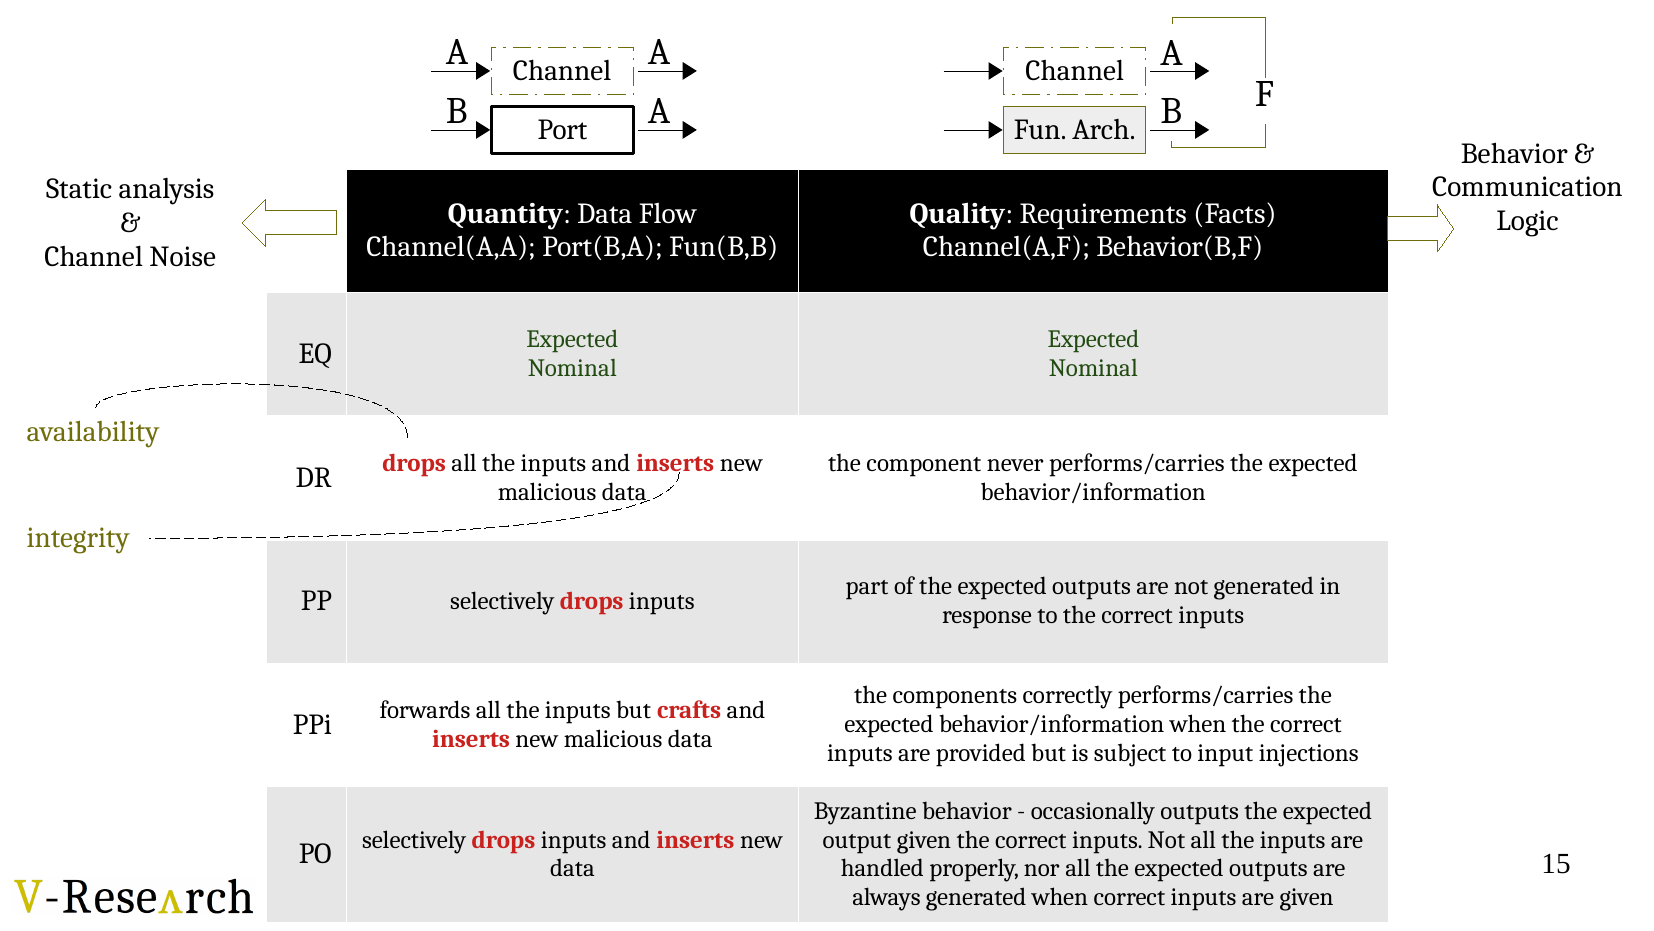

A
A
A
Channel
Channel
F
B
A
B
Port
Fun. Arch.
Behavior &
Communication
Logic
Static analysis
&
Channel Noise
| | Quantity: Data Flow Channel(A,A); Port(B,A); Fun(B,B) | Quality: Requirements (Facts) Channel(A,F); Behavior(B,F) |
| --- | --- | --- |
| EQ | Expected Nominal | Expected Nominal |
| DR | drops all the inputs and inserts new malicious data | the component never performs/carries the expected behavior/information |
| PP | selectively drops inputs | part of the expected outputs are not generated in response to the correct inputs |
| PPi | forwards all the inputs but crafts and inserts new malicious data | the components correctly performs/carries the expected behavior/information when the correct inputs are provided but is subject to input injections |
| PO | selectively drops inputs and inserts new data | Byzantine behavior - occasionally outputs the expected output given the correct inputs. Not all the inputs are handled properly, nor all the expected outputs are always generated when correct inputs are given |
availability
integrity
15